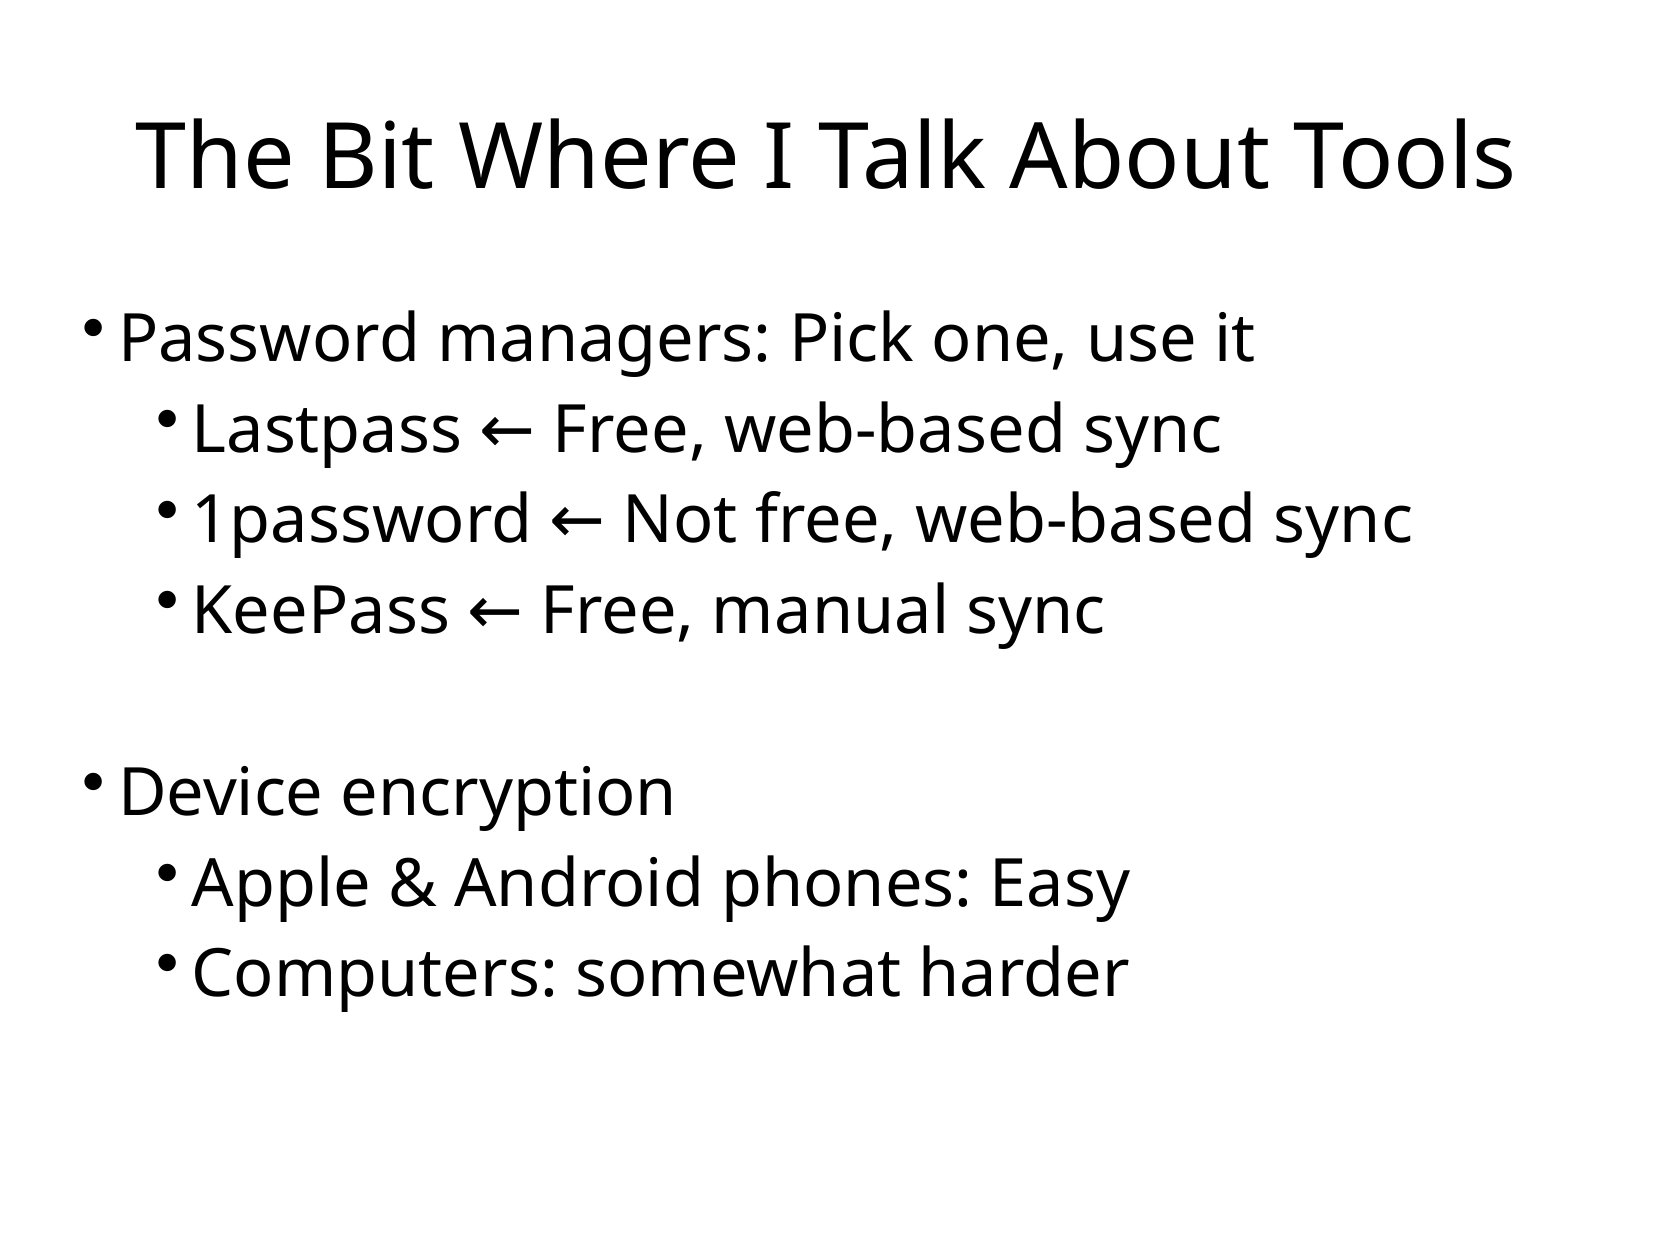

# The Bit Where I Talk About Tools
Password managers: Pick one, use it
Lastpass ← Free, web-based sync
1password ← Not free, web-based sync
KeePass ← Free, manual sync
Device encryption
Apple & Android phones: Easy
Computers: somewhat harder